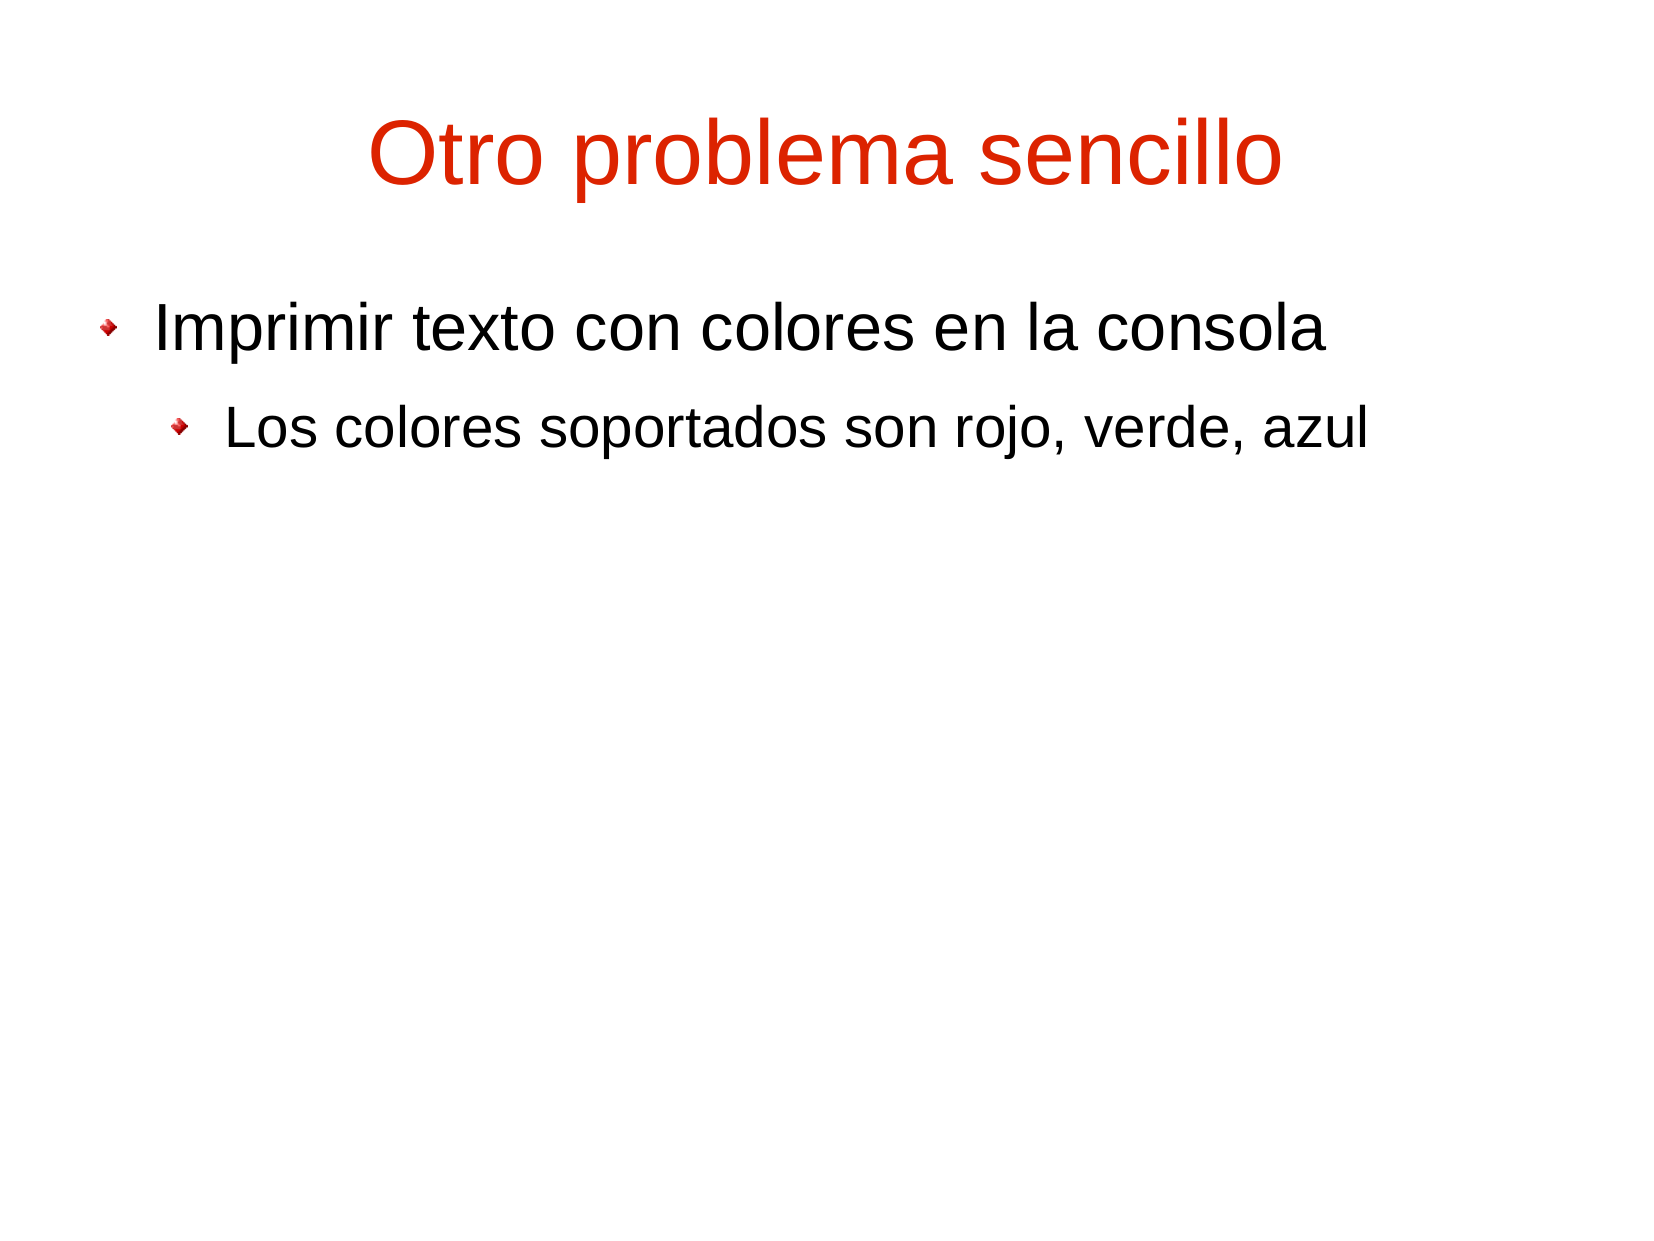

# Otro problema sencillo
Imprimir texto con colores en la consola
Los colores soportados son rojo, verde, azul